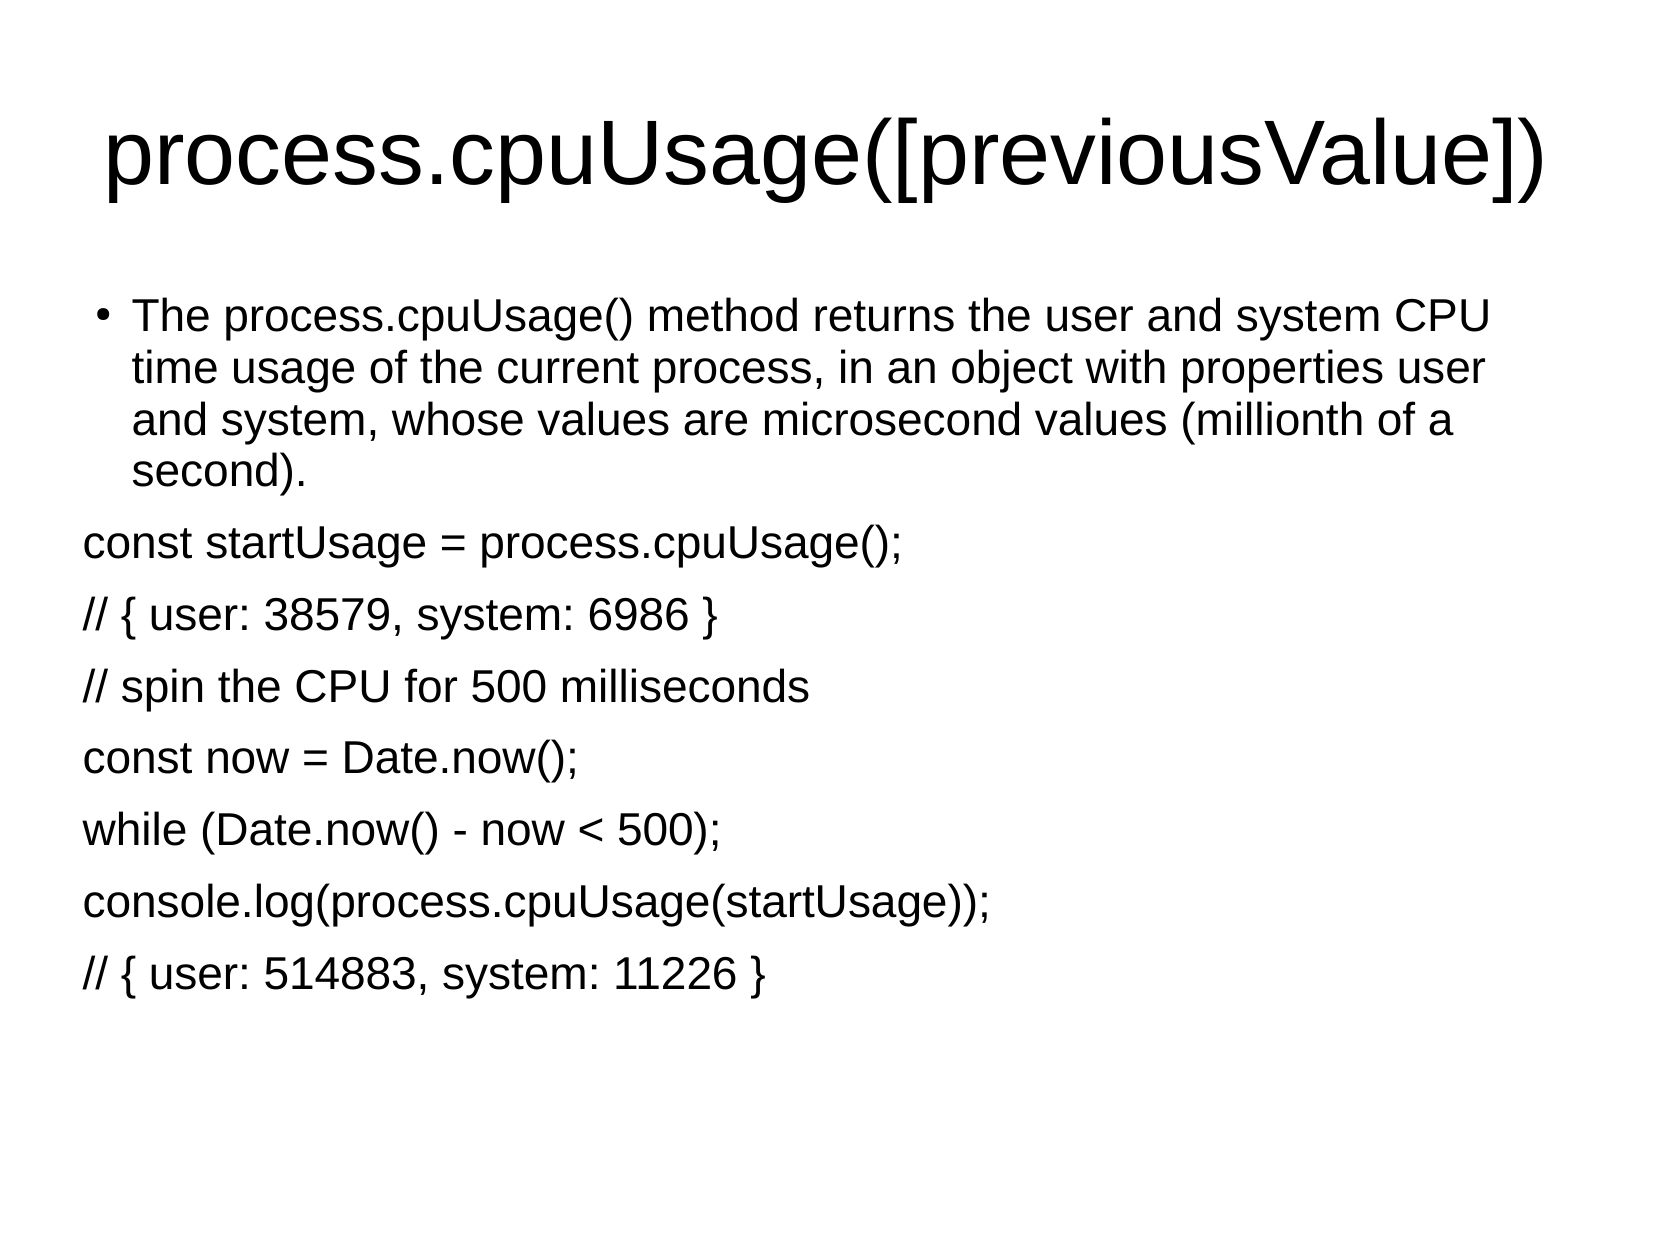

# process.cpuUsage([previousValue])
The process.cpuUsage() method returns the user and system CPU time usage of the current process, in an object with properties user and system, whose values are microsecond values (millionth of a second).
const startUsage = process.cpuUsage();
// { user: 38579, system: 6986 }
// spin the CPU for 500 milliseconds
const now = Date.now();
while (Date.now() - now < 500);
console.log(process.cpuUsage(startUsage));
// { user: 514883, system: 11226 }